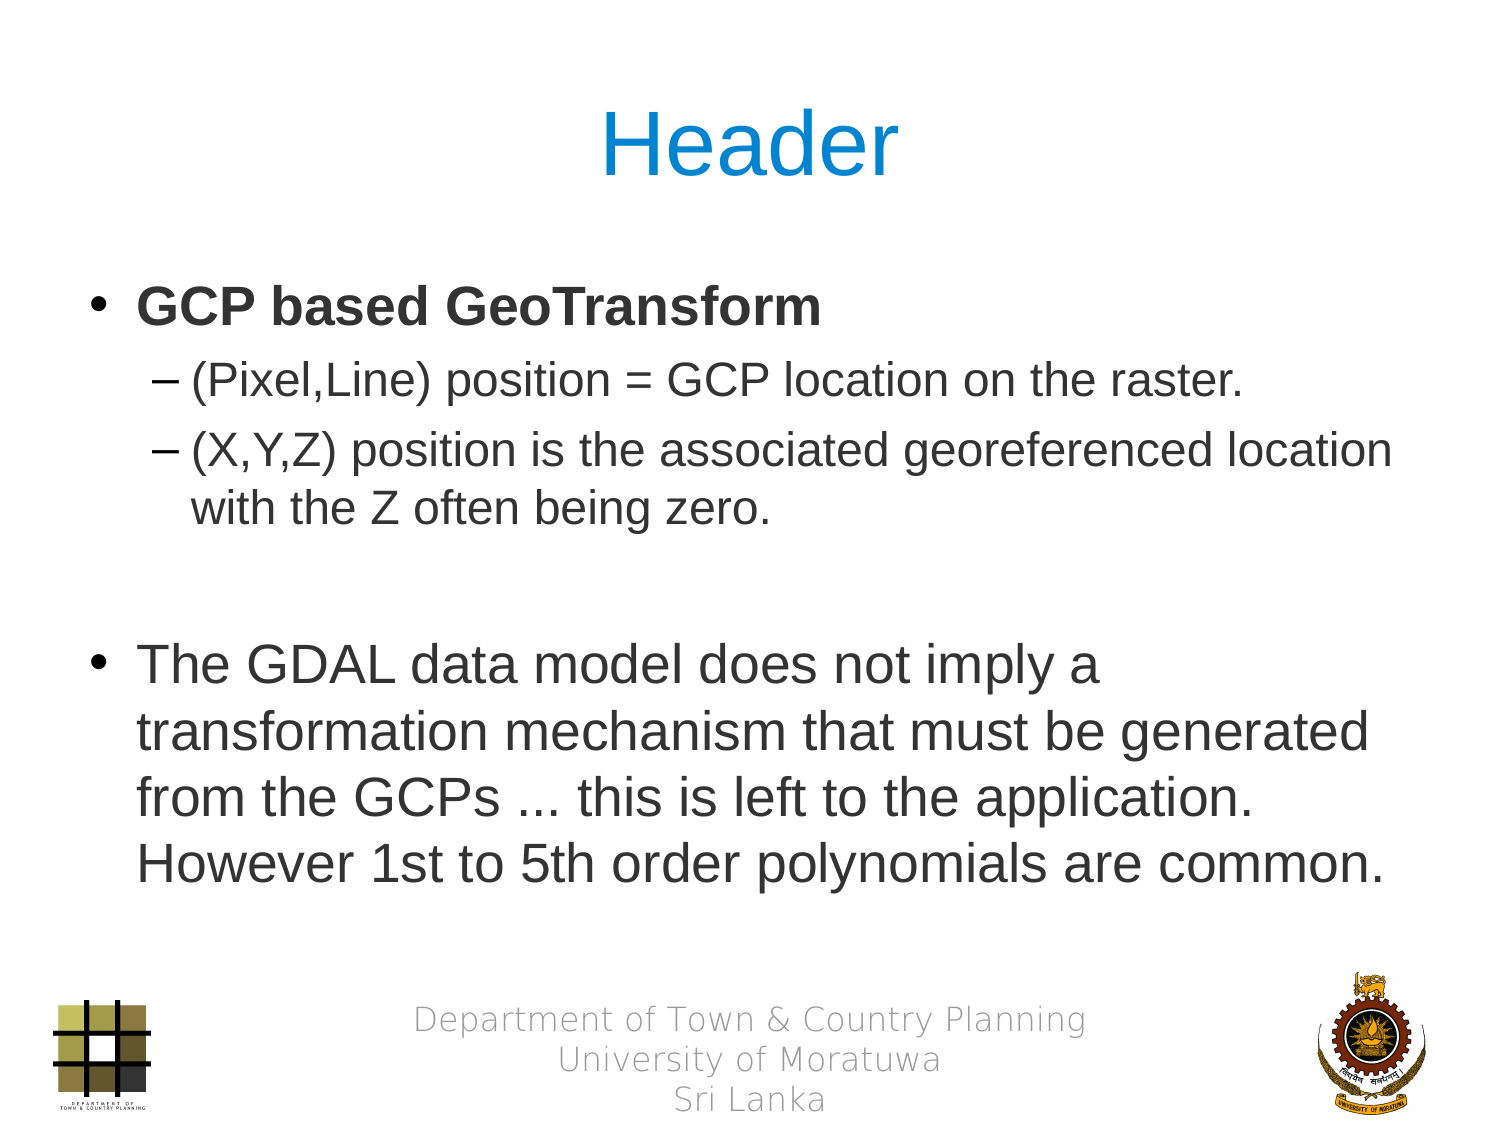

# Header
GCP based GeoTransform
(Pixel,Line) position = GCP location on the raster.
(X,Y,Z) position is the associated georeferenced location with the Z often being zero.
The GDAL data model does not imply a transformation mechanism that must be generated from the GCPs ... this is left to the application. However 1st to 5th order polynomials are common.